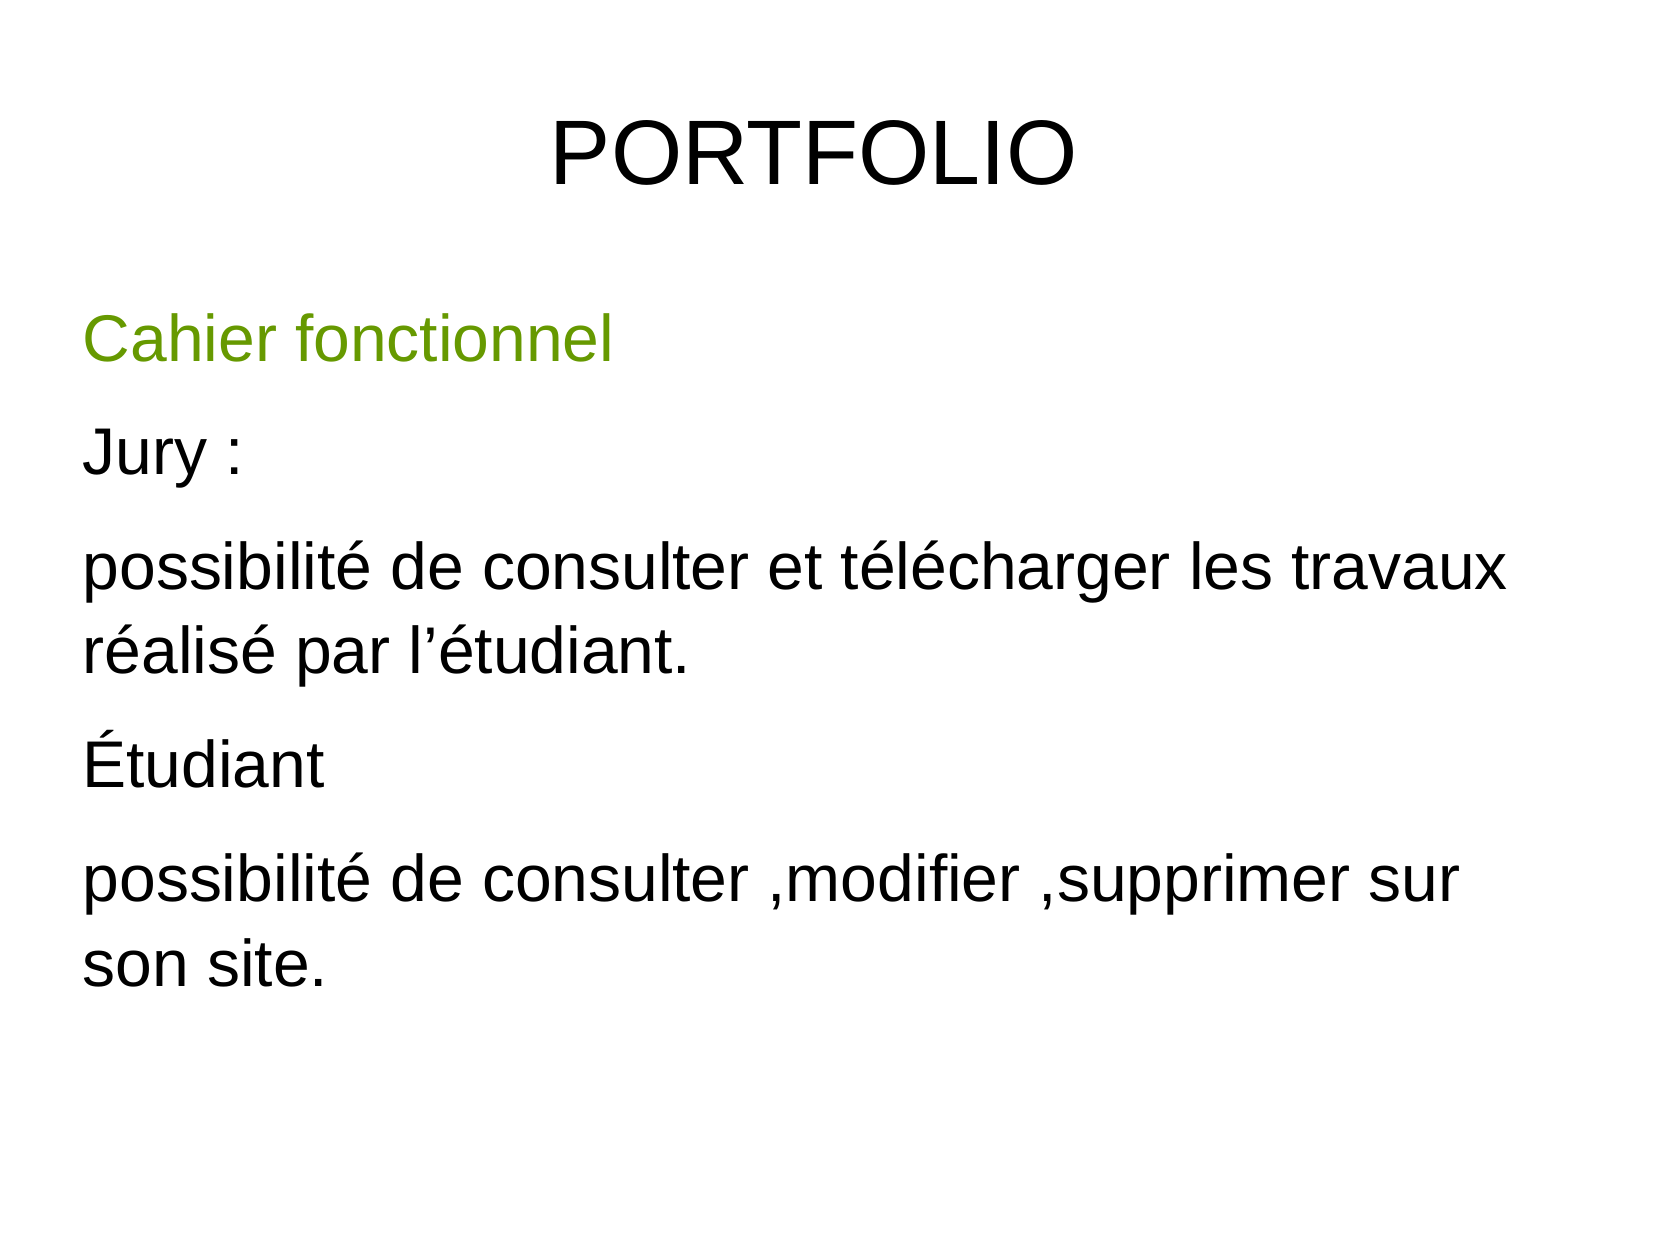

# PORTFOLIO
Cahier fonctionnel
Jury :
possibilité de consulter et télécharger les travaux réalisé par l’étudiant.
Étudiant
possibilité de consulter ,modifier ,supprimer sur son site.